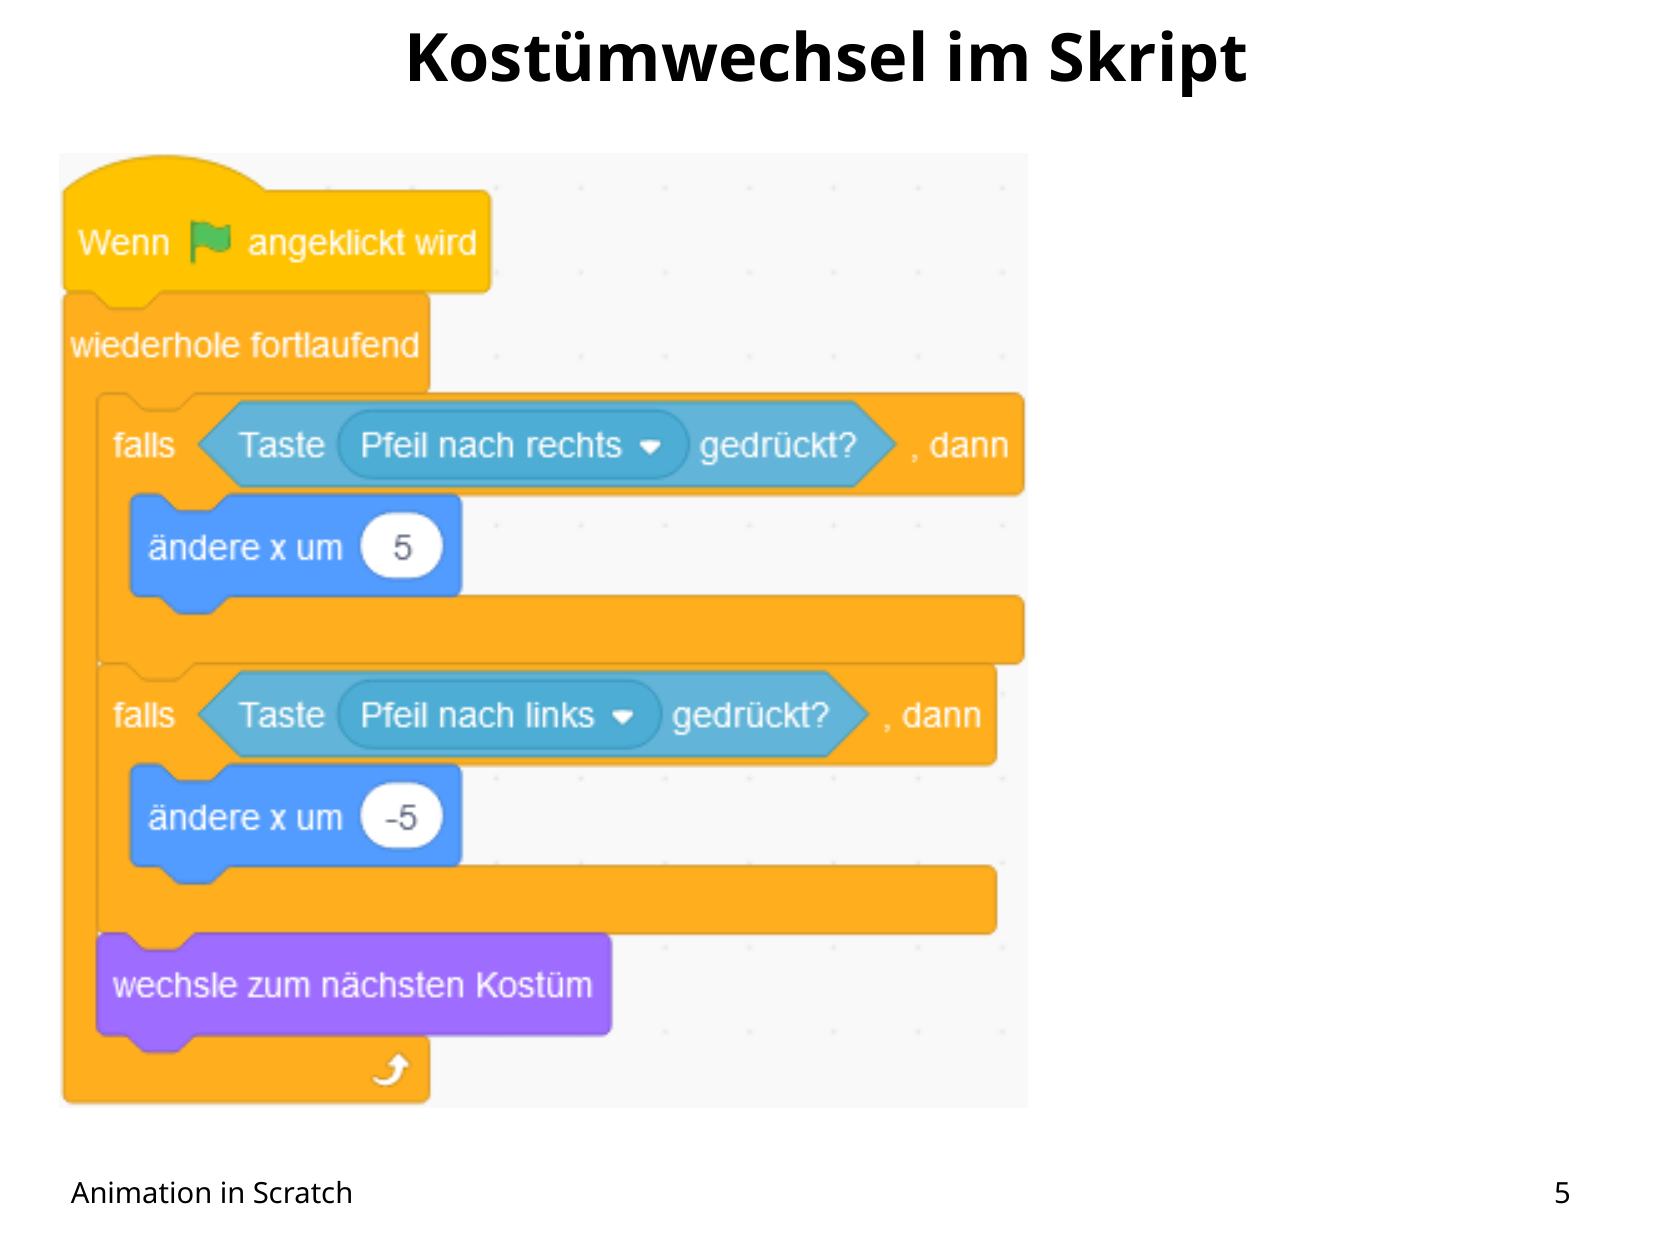

# Kostümwechsel im Skript
Animation in Scratch
5